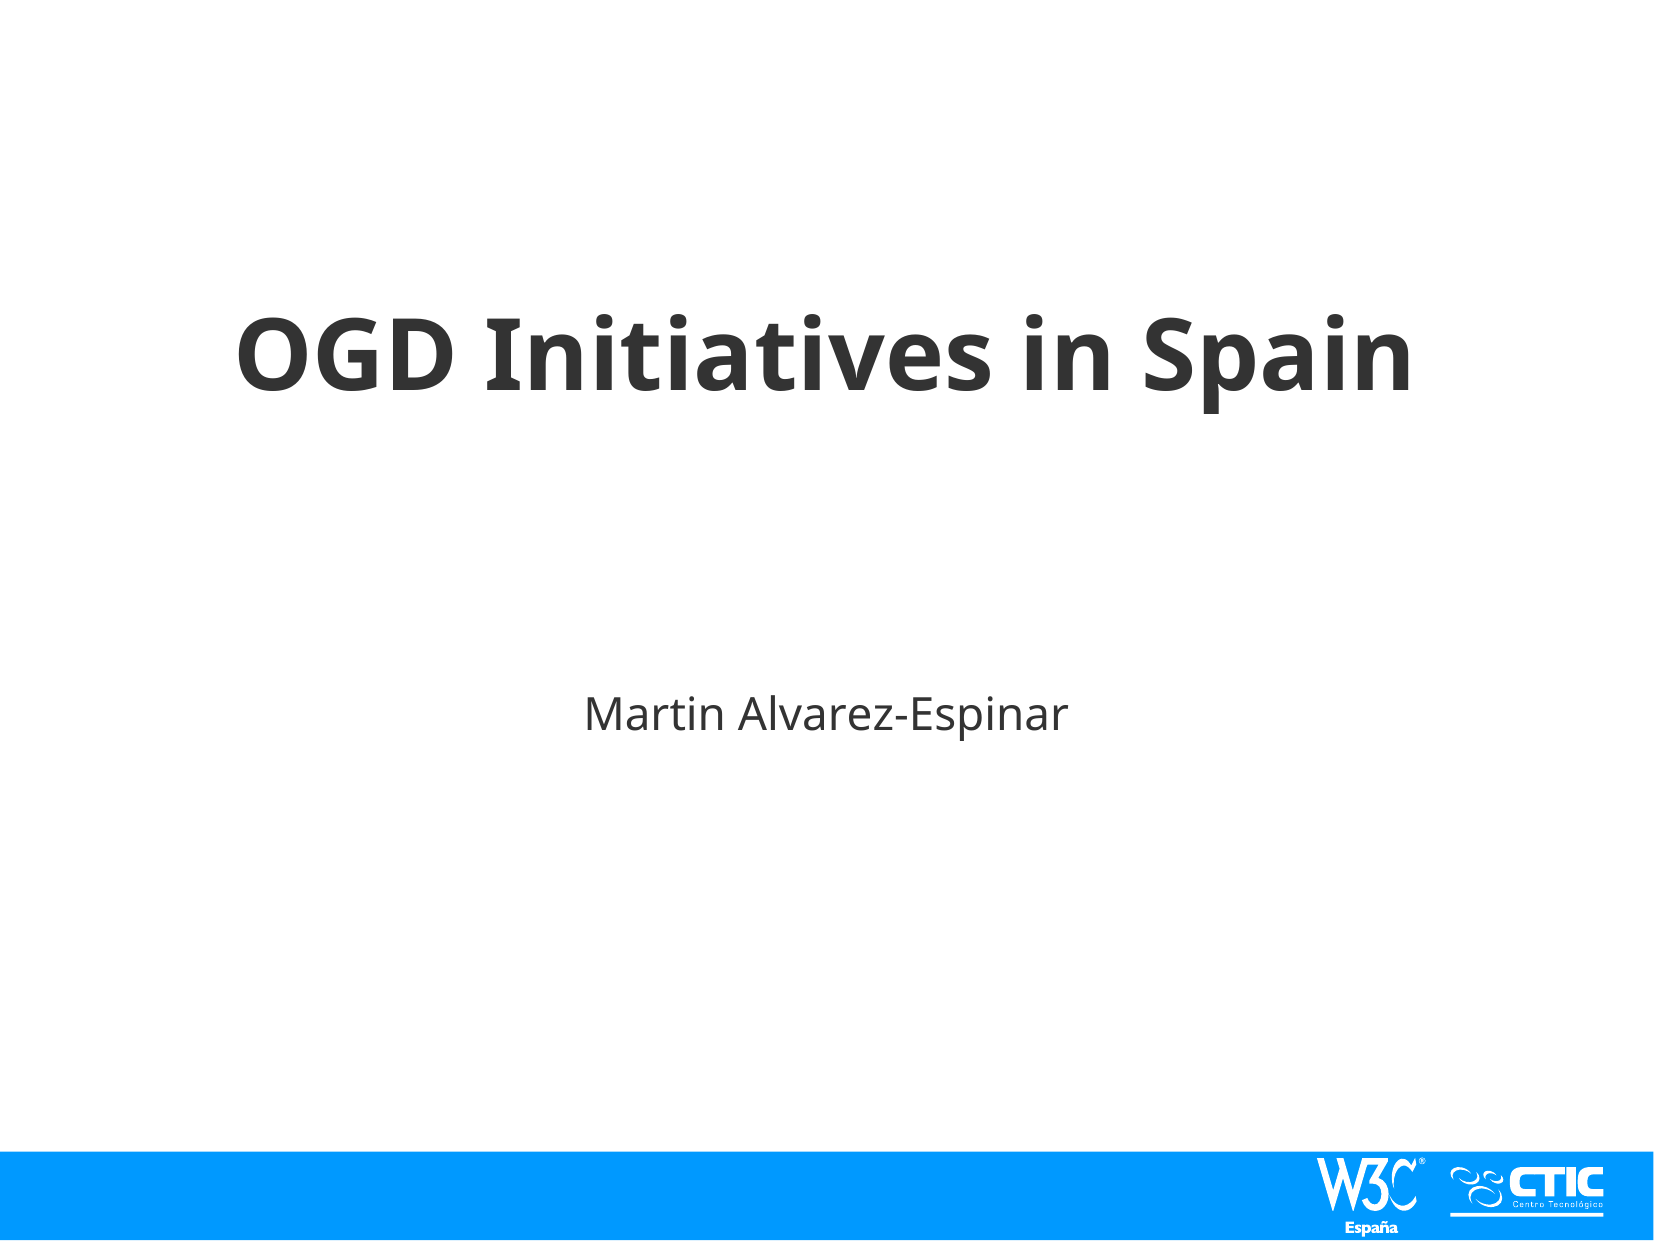

# OGD Initiatives in Spain
Martin Alvarez-Espinar